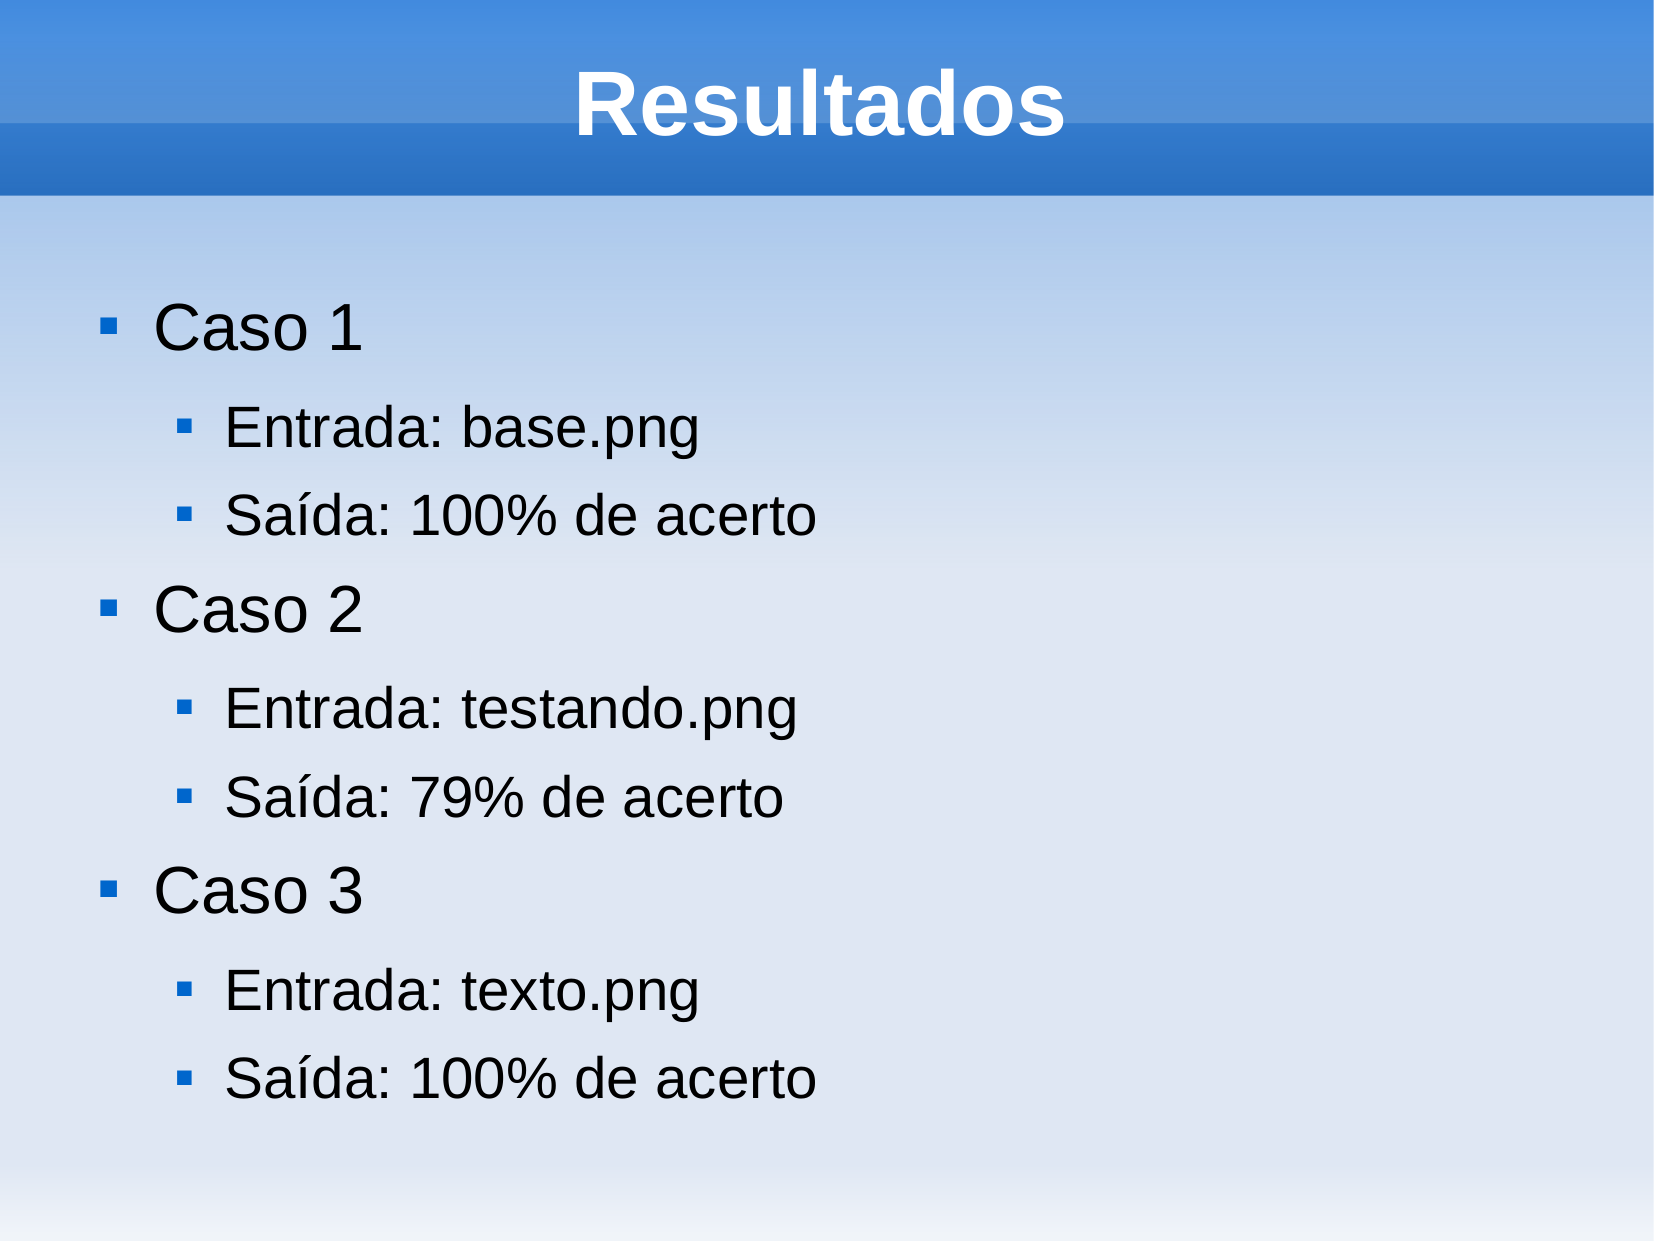

# Resultados
Caso 1
Entrada: base.png
Saída: 100% de acerto
Caso 2
Entrada: testando.png
Saída: 79% de acerto
Caso 3
Entrada: texto.png
Saída: 100% de acerto